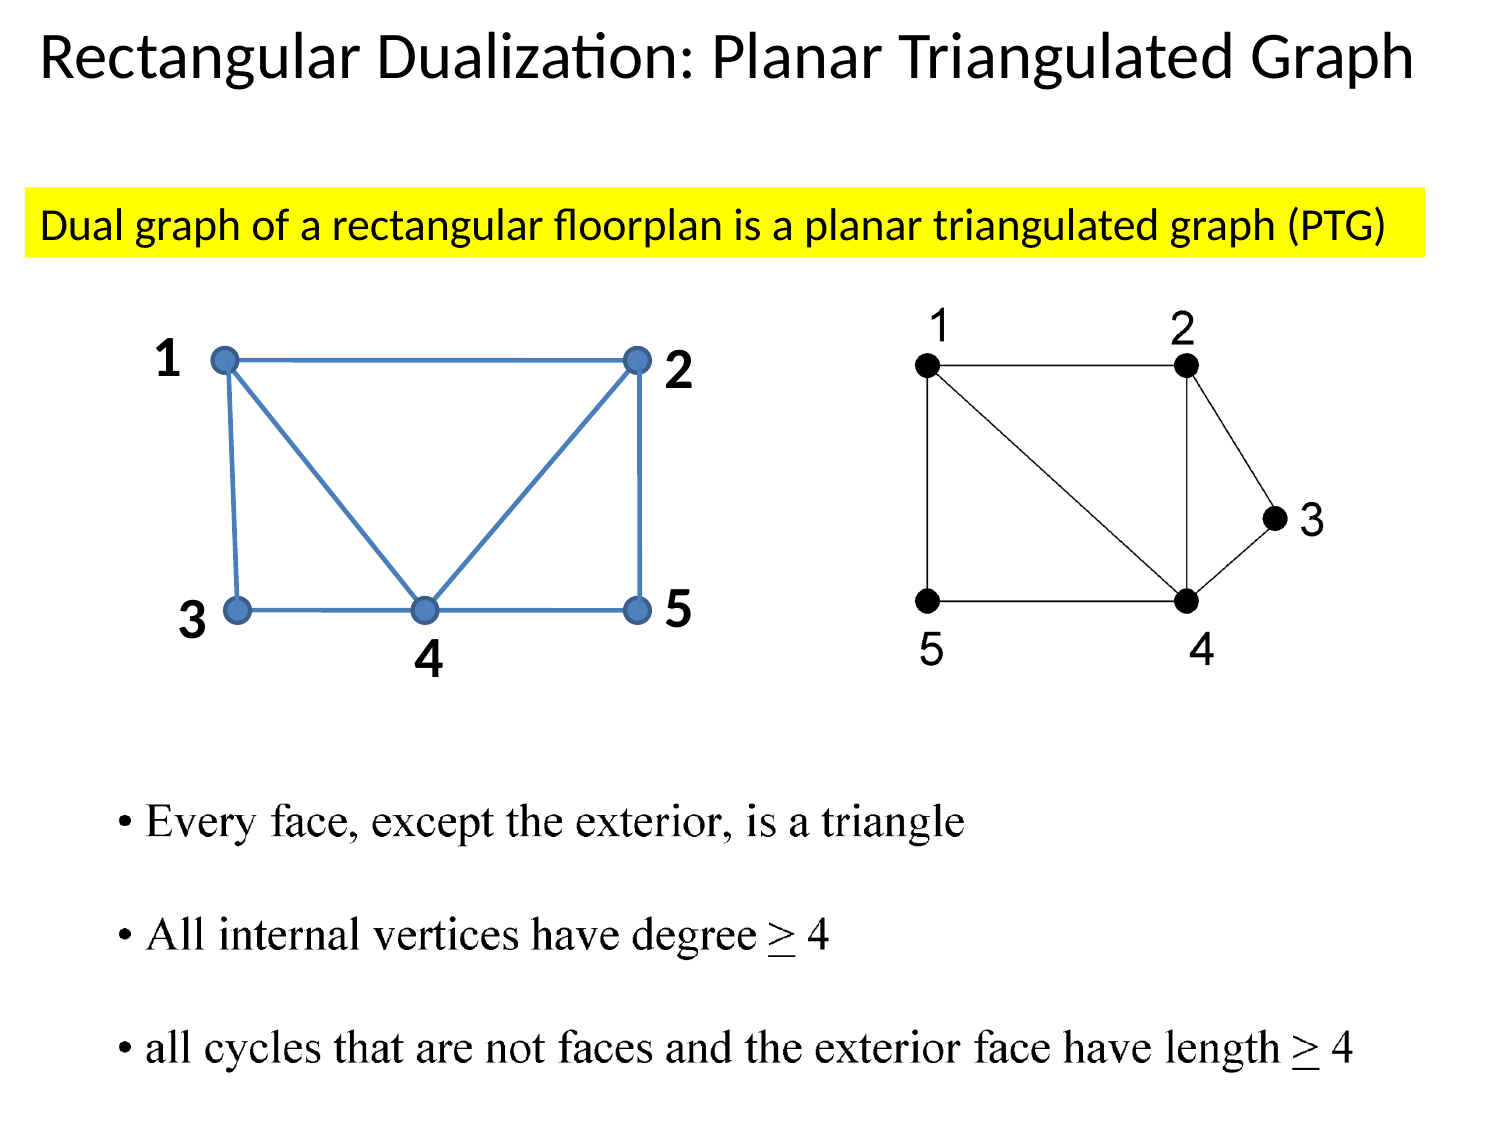

Rectangular Dualization: Planar Triangulated Graph
Dual graph of a rectangular floorplan is a planar triangulated graph (PTG)
1
2
5
3
4